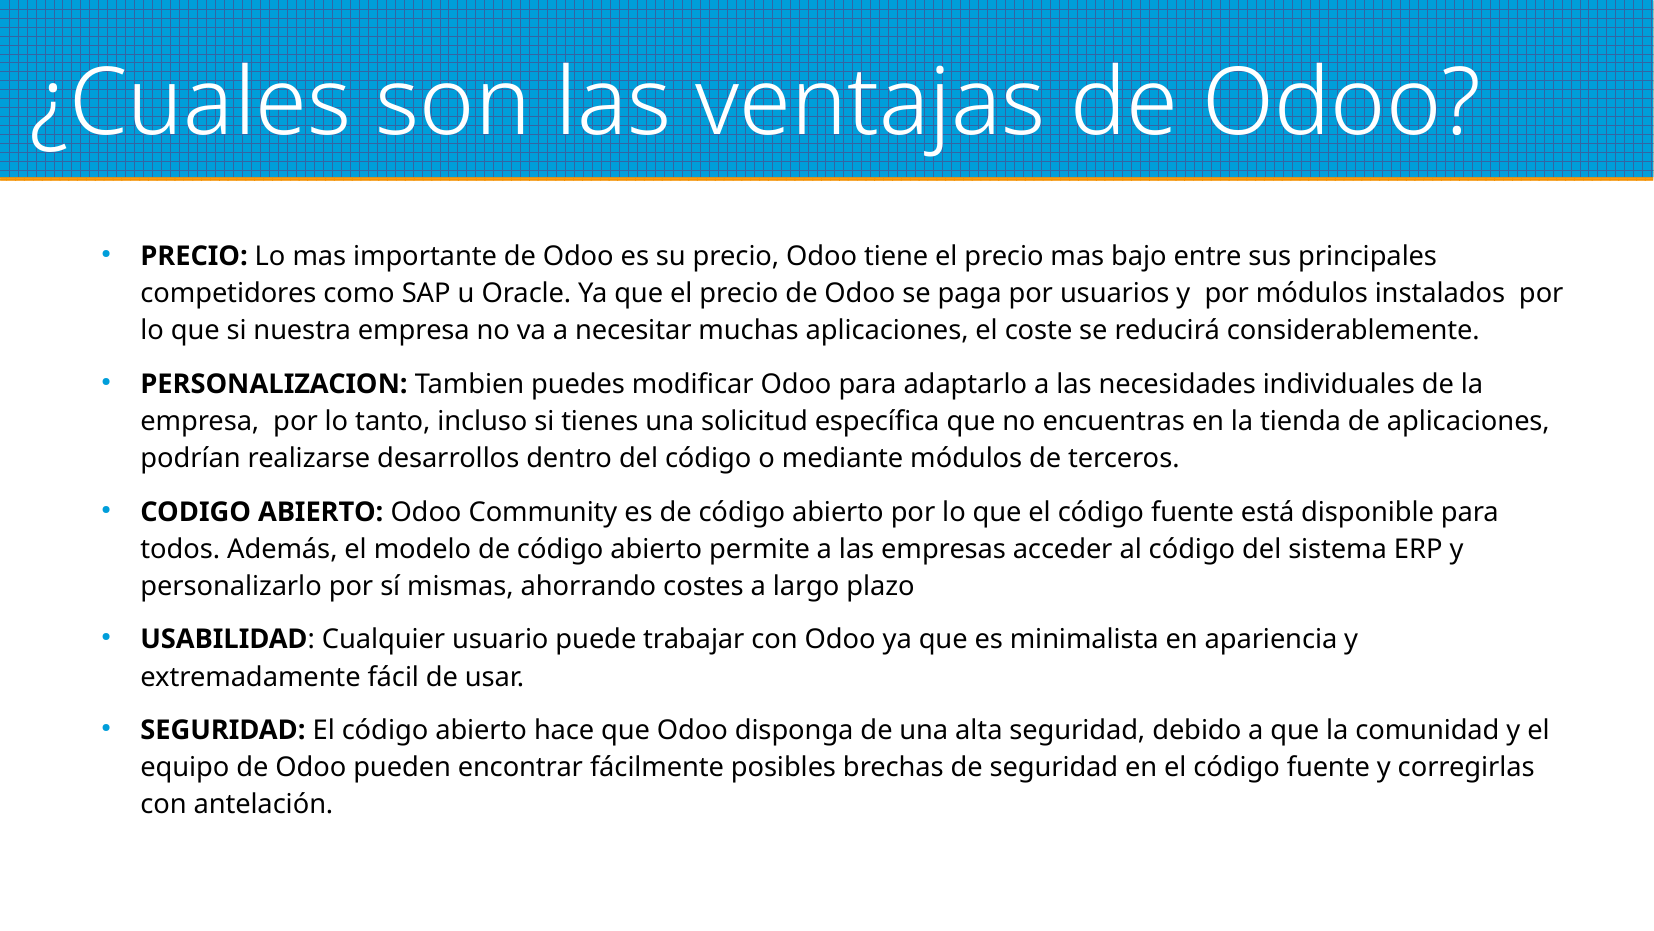

# ¿Cuales son las ventajas de Odoo?
PRECIO: Lo mas importante de Odoo es su precio, Odoo tiene el precio mas bajo entre sus principales competidores como SAP u Oracle. Ya que el precio de Odoo se paga por usuarios y por módulos instalados por lo que si nuestra empresa no va a necesitar muchas aplicaciones, el coste se reducirá considerablemente.
PERSONALIZACION: Tambien puedes modificar Odoo para adaptarlo a las necesidades individuales de la empresa, por lo tanto, incluso si tienes una solicitud específica que no encuentras en la tienda de aplicaciones, podrían realizarse desarrollos dentro del código o mediante módulos de terceros.
CODIGO ABIERTO: Odoo Community es de código abierto por lo que el código fuente está disponible para todos. Además, el modelo de código abierto permite a las empresas acceder al código del sistema ERP y personalizarlo por sí mismas, ahorrando costes a largo plazo
USABILIDAD: Cualquier usuario puede trabajar con Odoo ya que es minimalista en apariencia y extremadamente fácil de usar.
SEGURIDAD: El código abierto hace que Odoo disponga de una alta seguridad, debido a que la comunidad y el equipo de Odoo pueden encontrar fácilmente posibles brechas de seguridad en el código fuente y corregirlas con antelación.